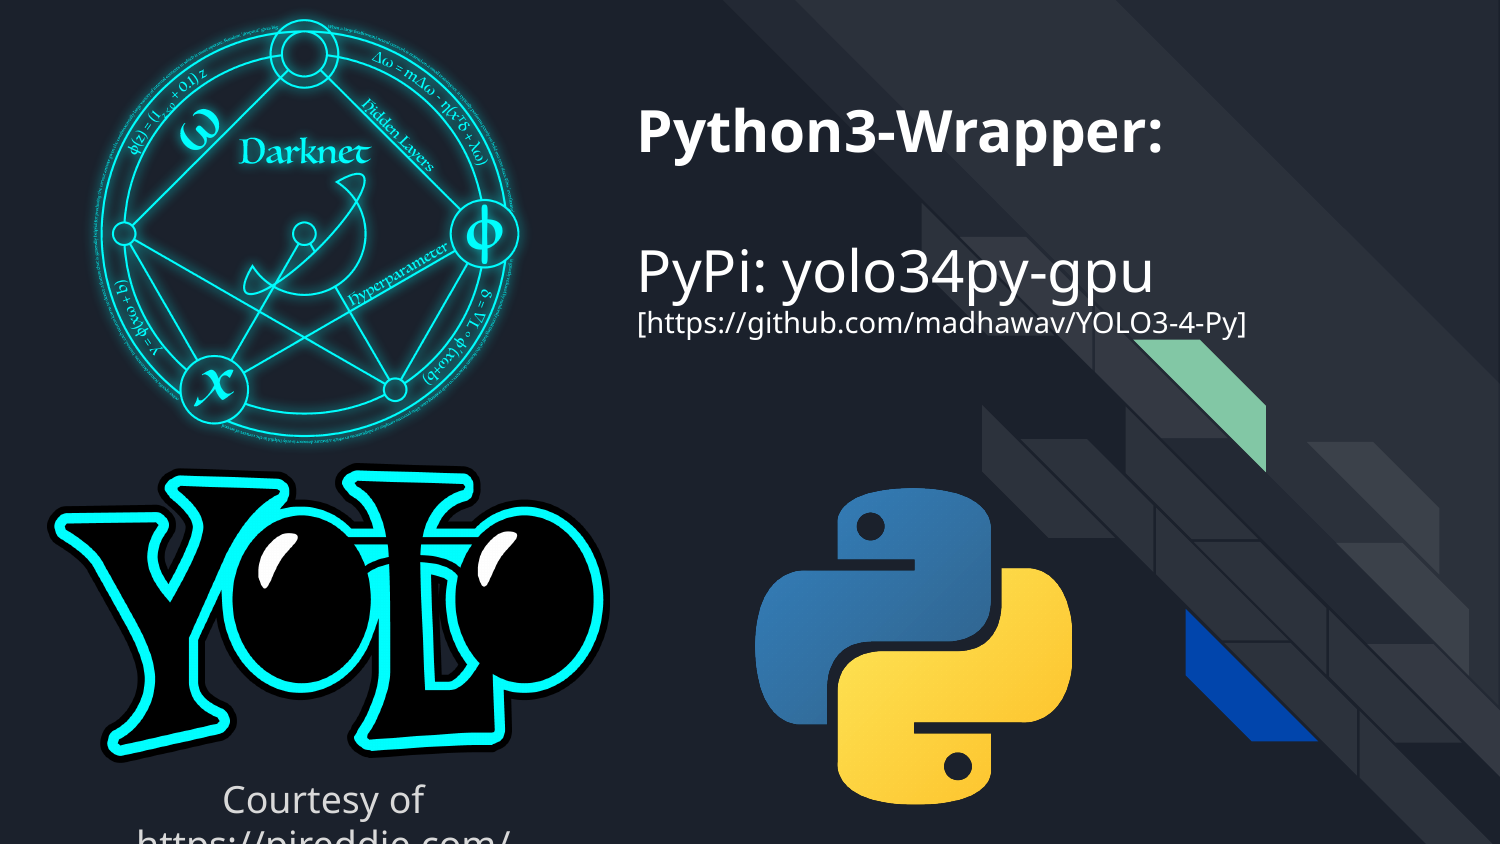

# Python3-Wrapper: PyPi: yolo34py-gpu [https://github.com/madhawav/YOLO3-4-Py]
Courtesy of https://pjreddie.com/